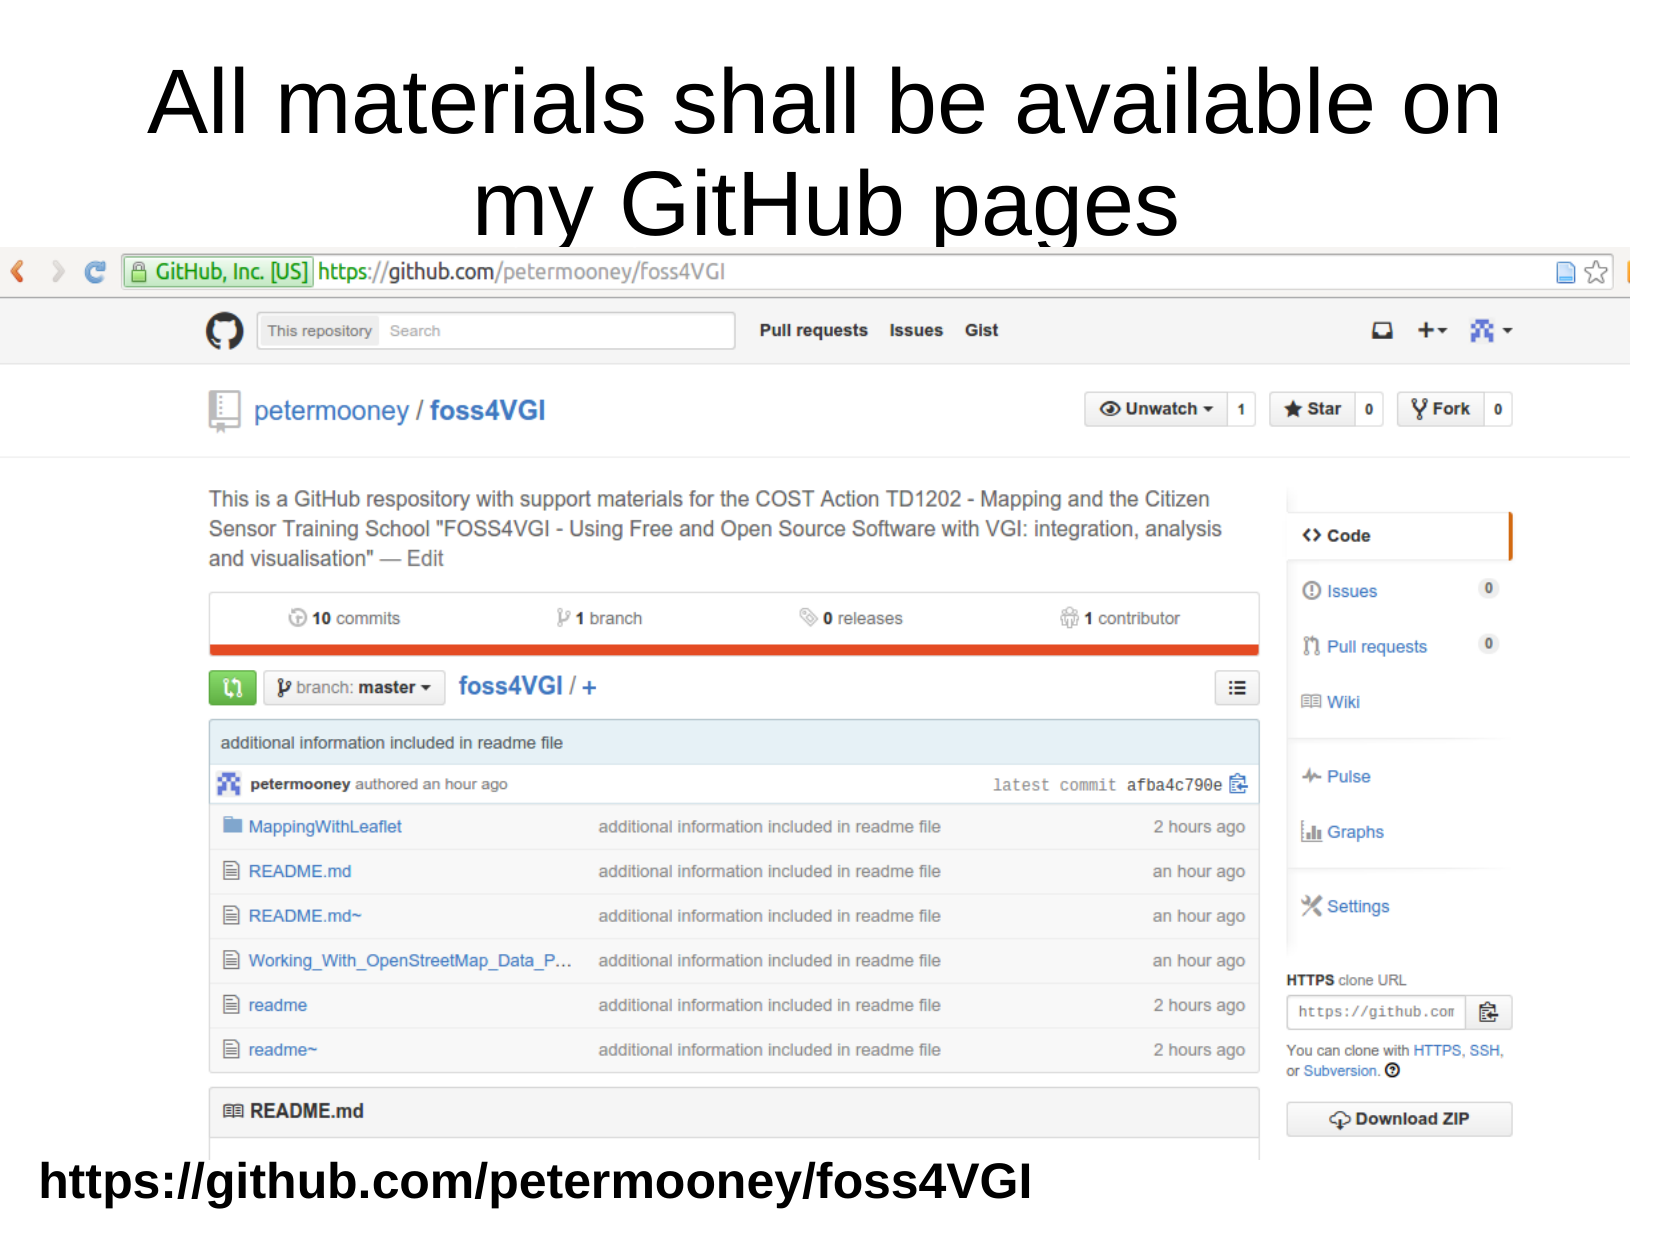

# All materials shall be available on my GitHub pages
https://github.com/petermooney/foss4VGI